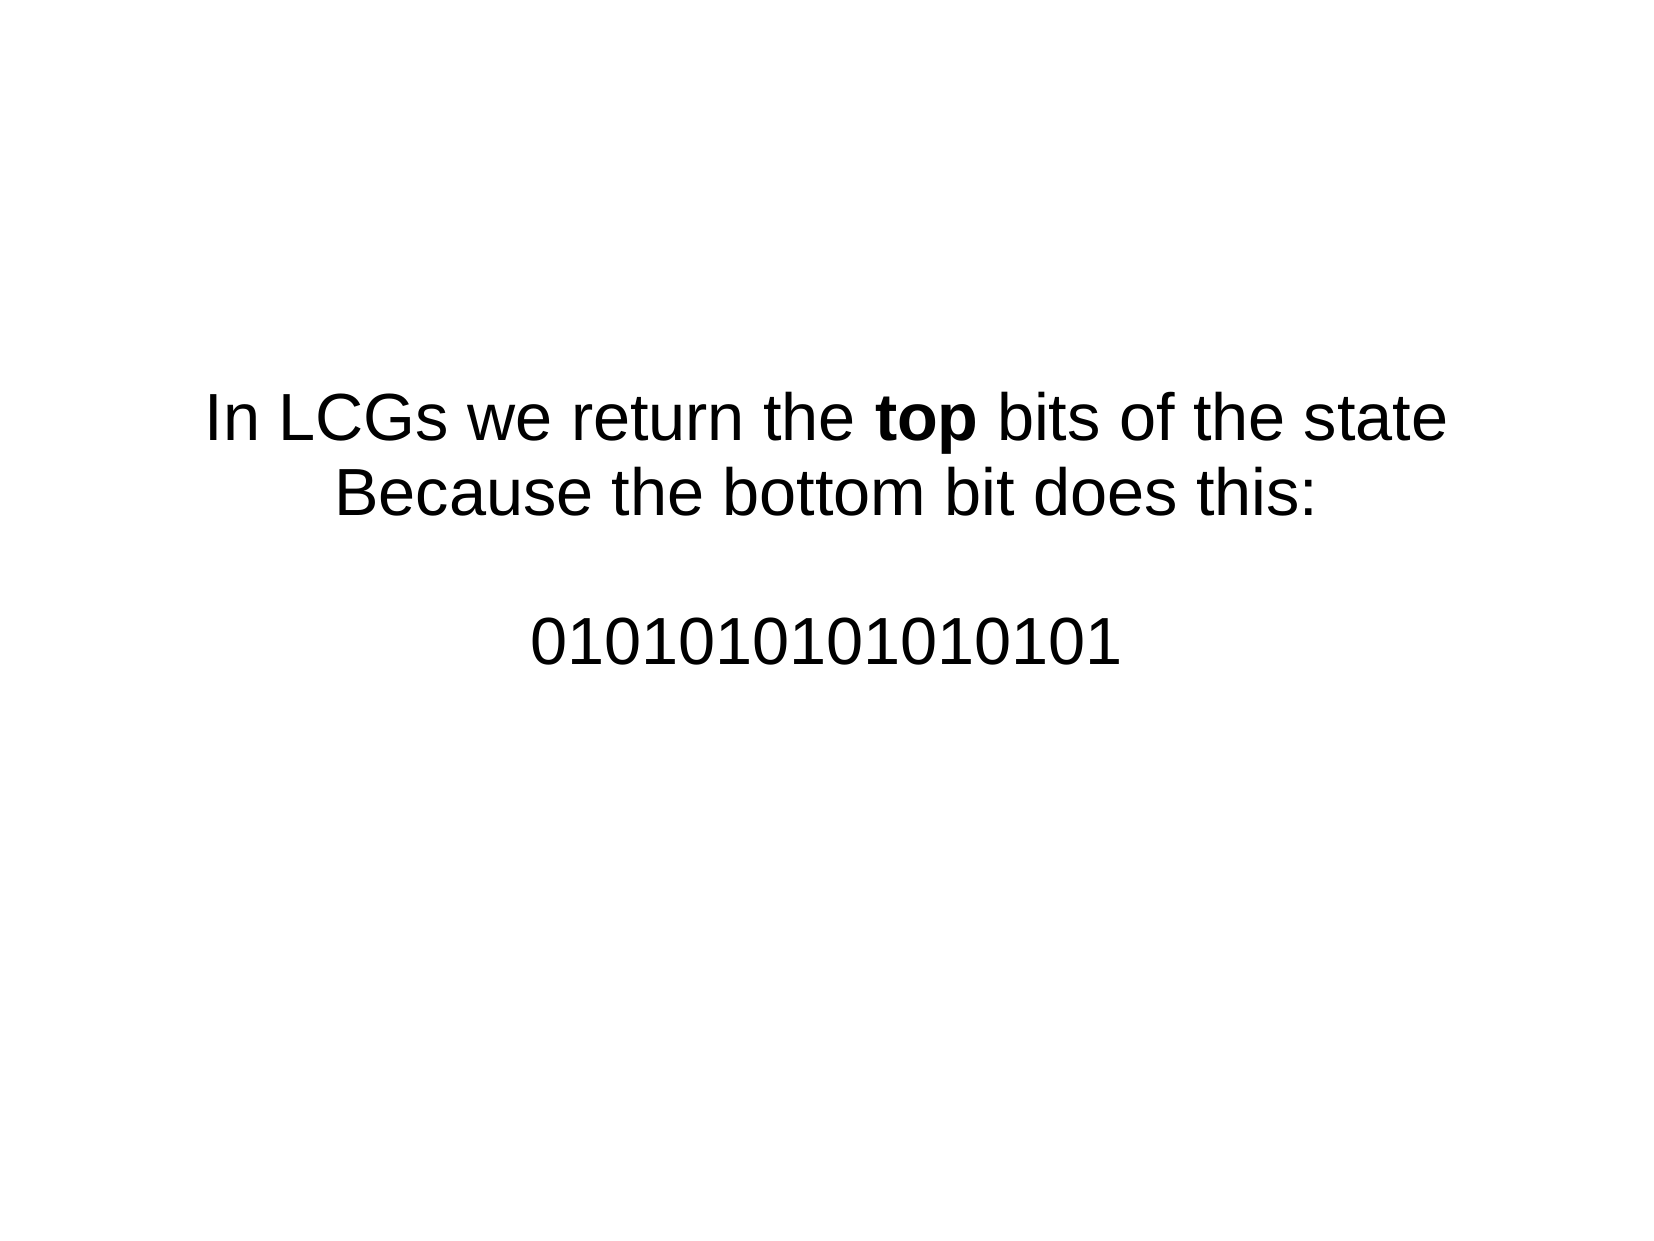

# In LCGs we return the top bits of the state
Because the bottom bit does this:
0101010101010101